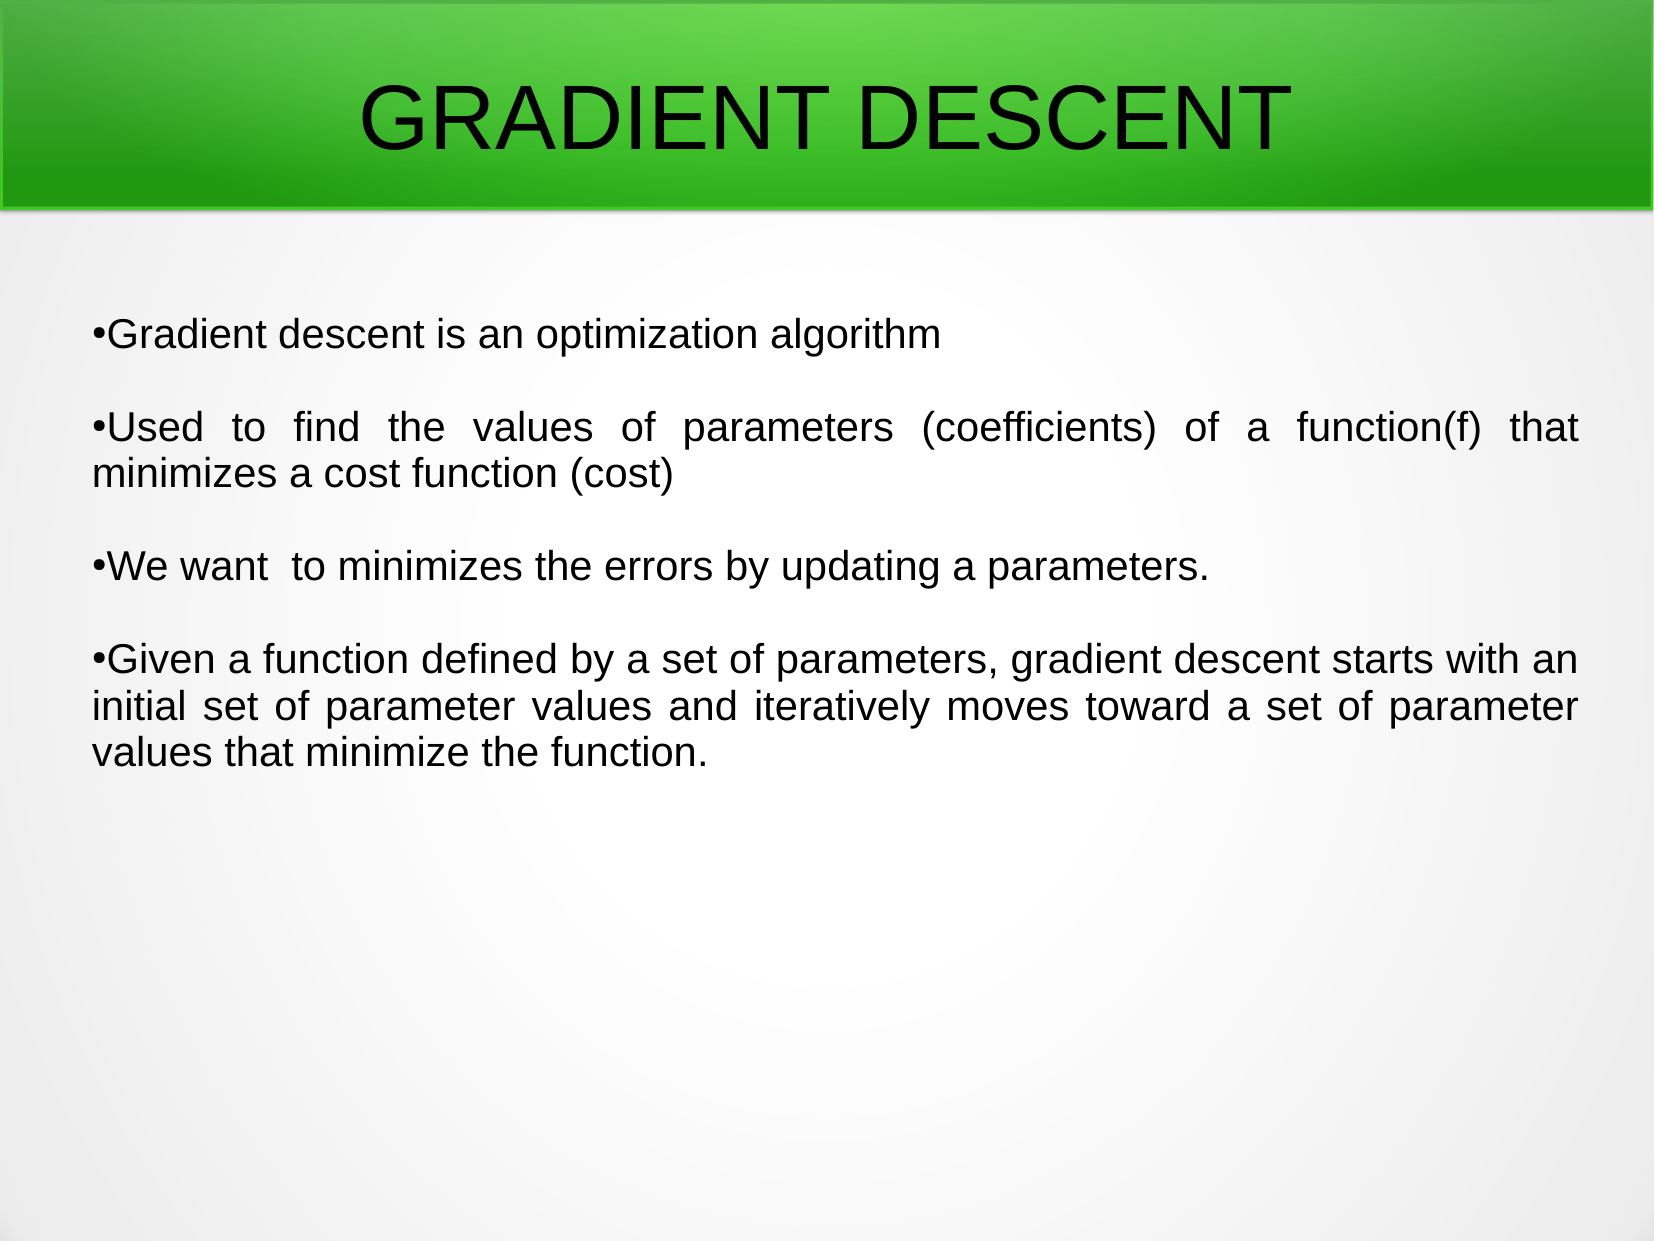

# GRADIENT DESCENT
Gradient descent is an optimization algorithm
Used to find the values of parameters (coefficients) of a function(f) that minimizes a cost function (cost)
We want to minimizes the errors by updating a parameters.
Given a function defined by a set of parameters, gradient descent starts with an initial set of parameter values and iteratively moves toward a set of parameter values that minimize the function.